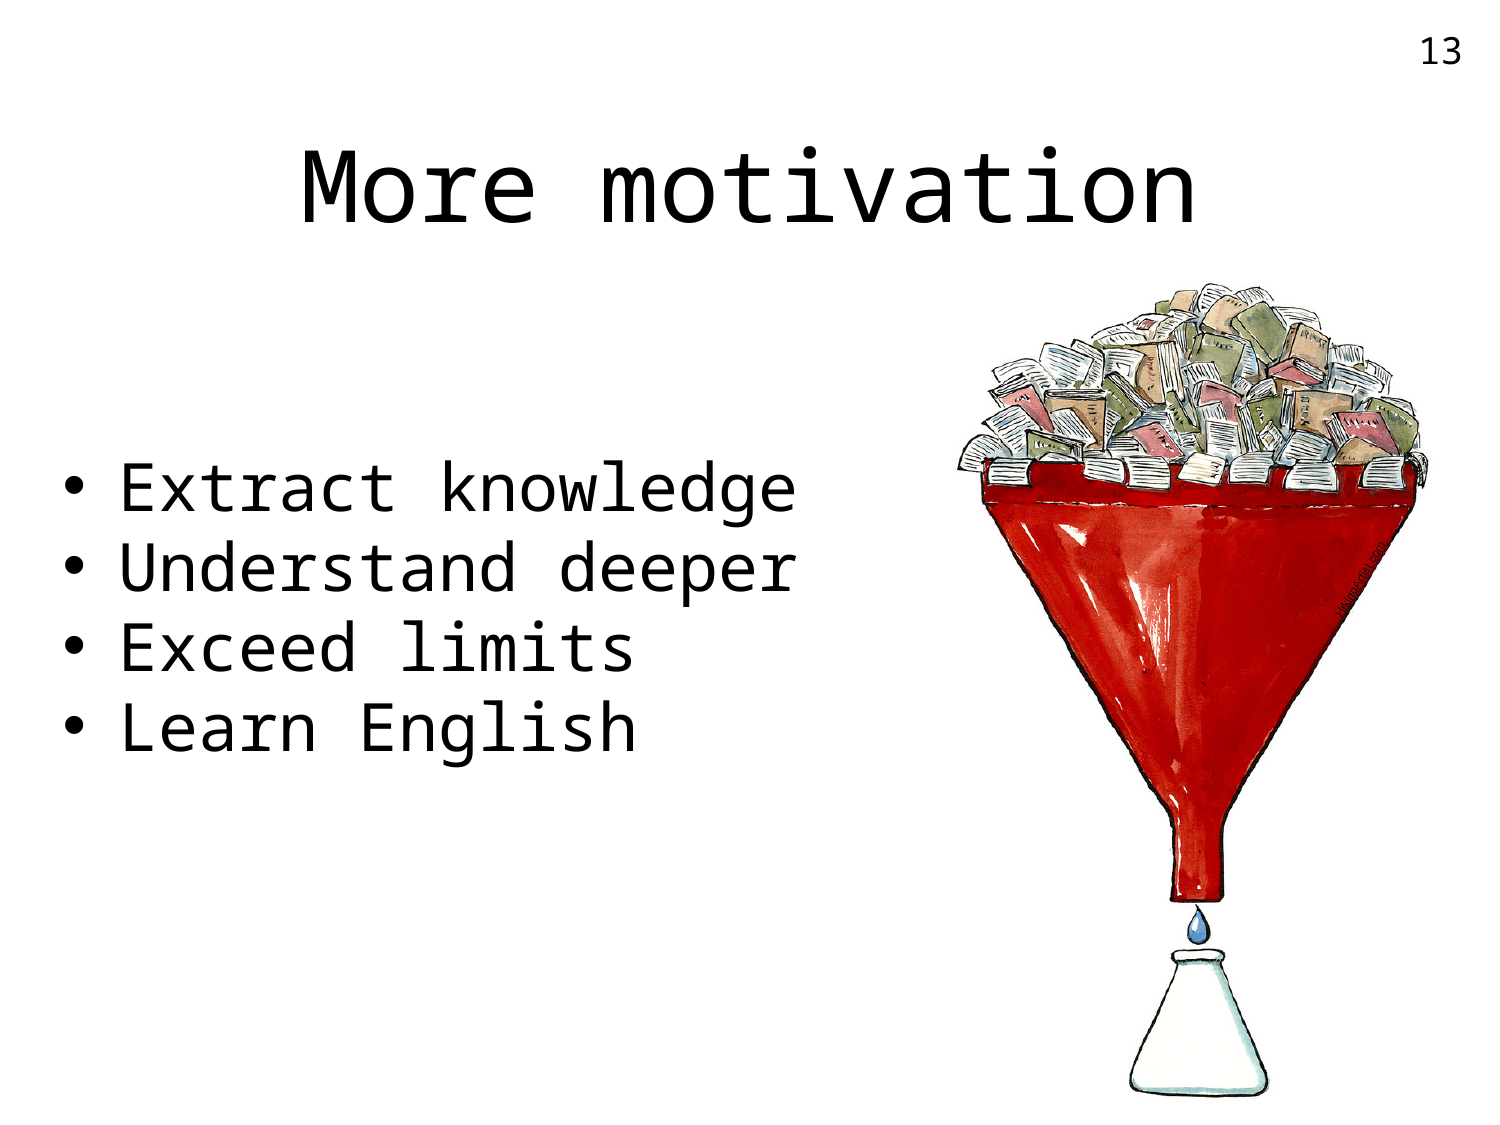

# More motivation
Extract knowledge
Understand deeper
Exceed limits
Learn English